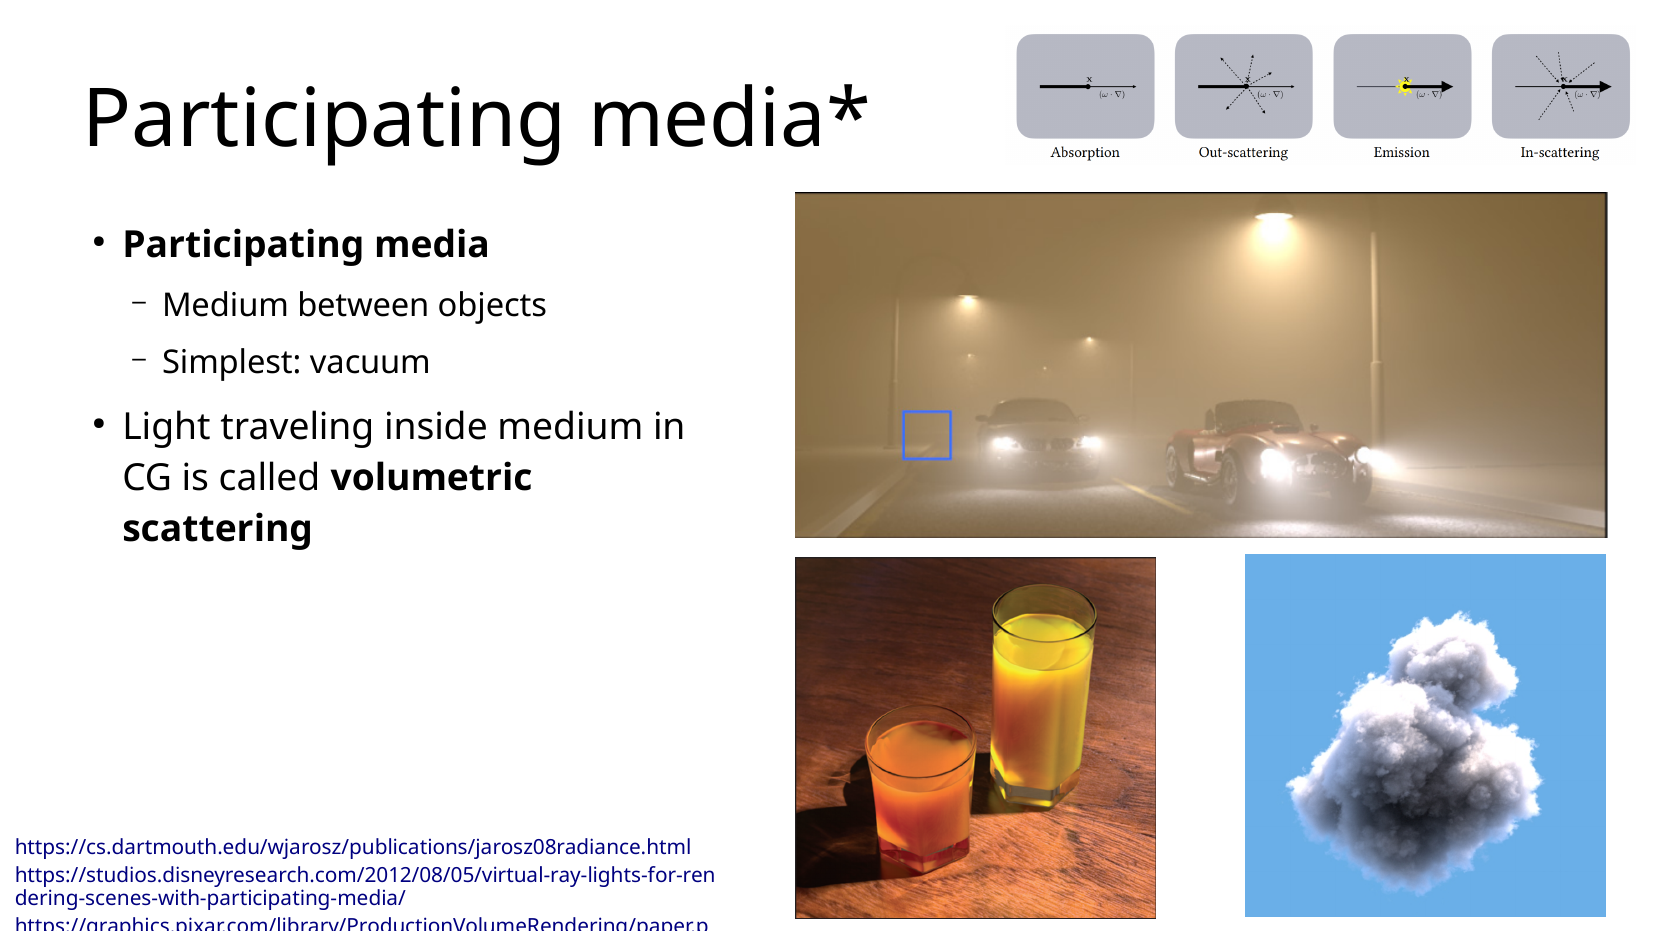

# Participating media*
Participating media
Medium between objects
Simplest: vacuum
Light traveling inside medium in CG is called volumetric scattering
https://cs.dartmouth.edu/wjarosz/publications/jarosz08radiance.html
https://studios.disneyresearch.com/2012/08/05/virtual-ray-lights-for-rendering-scenes-with-participating-media/
https://graphics.pixar.com/library/ProductionVolumeRendering/paper.pdf
30